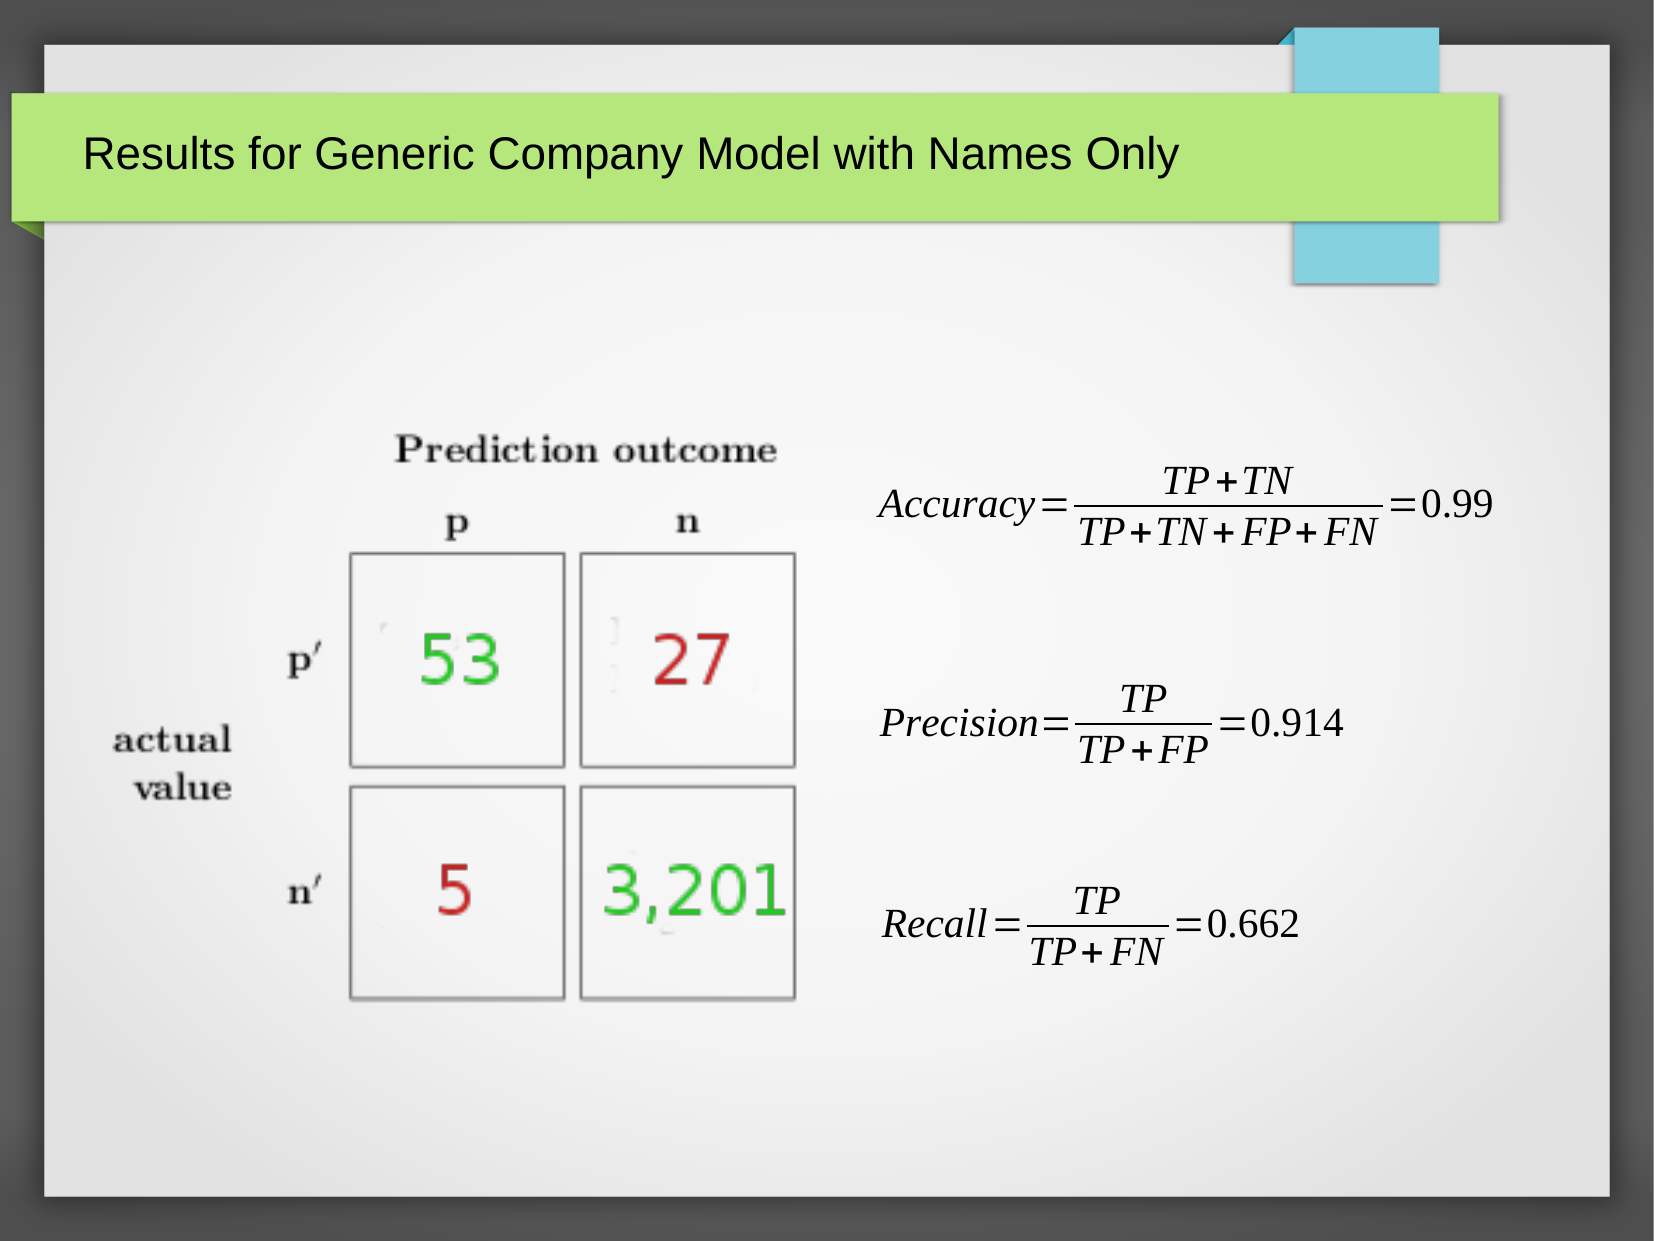

# Results for Generic Company Model with Names Only